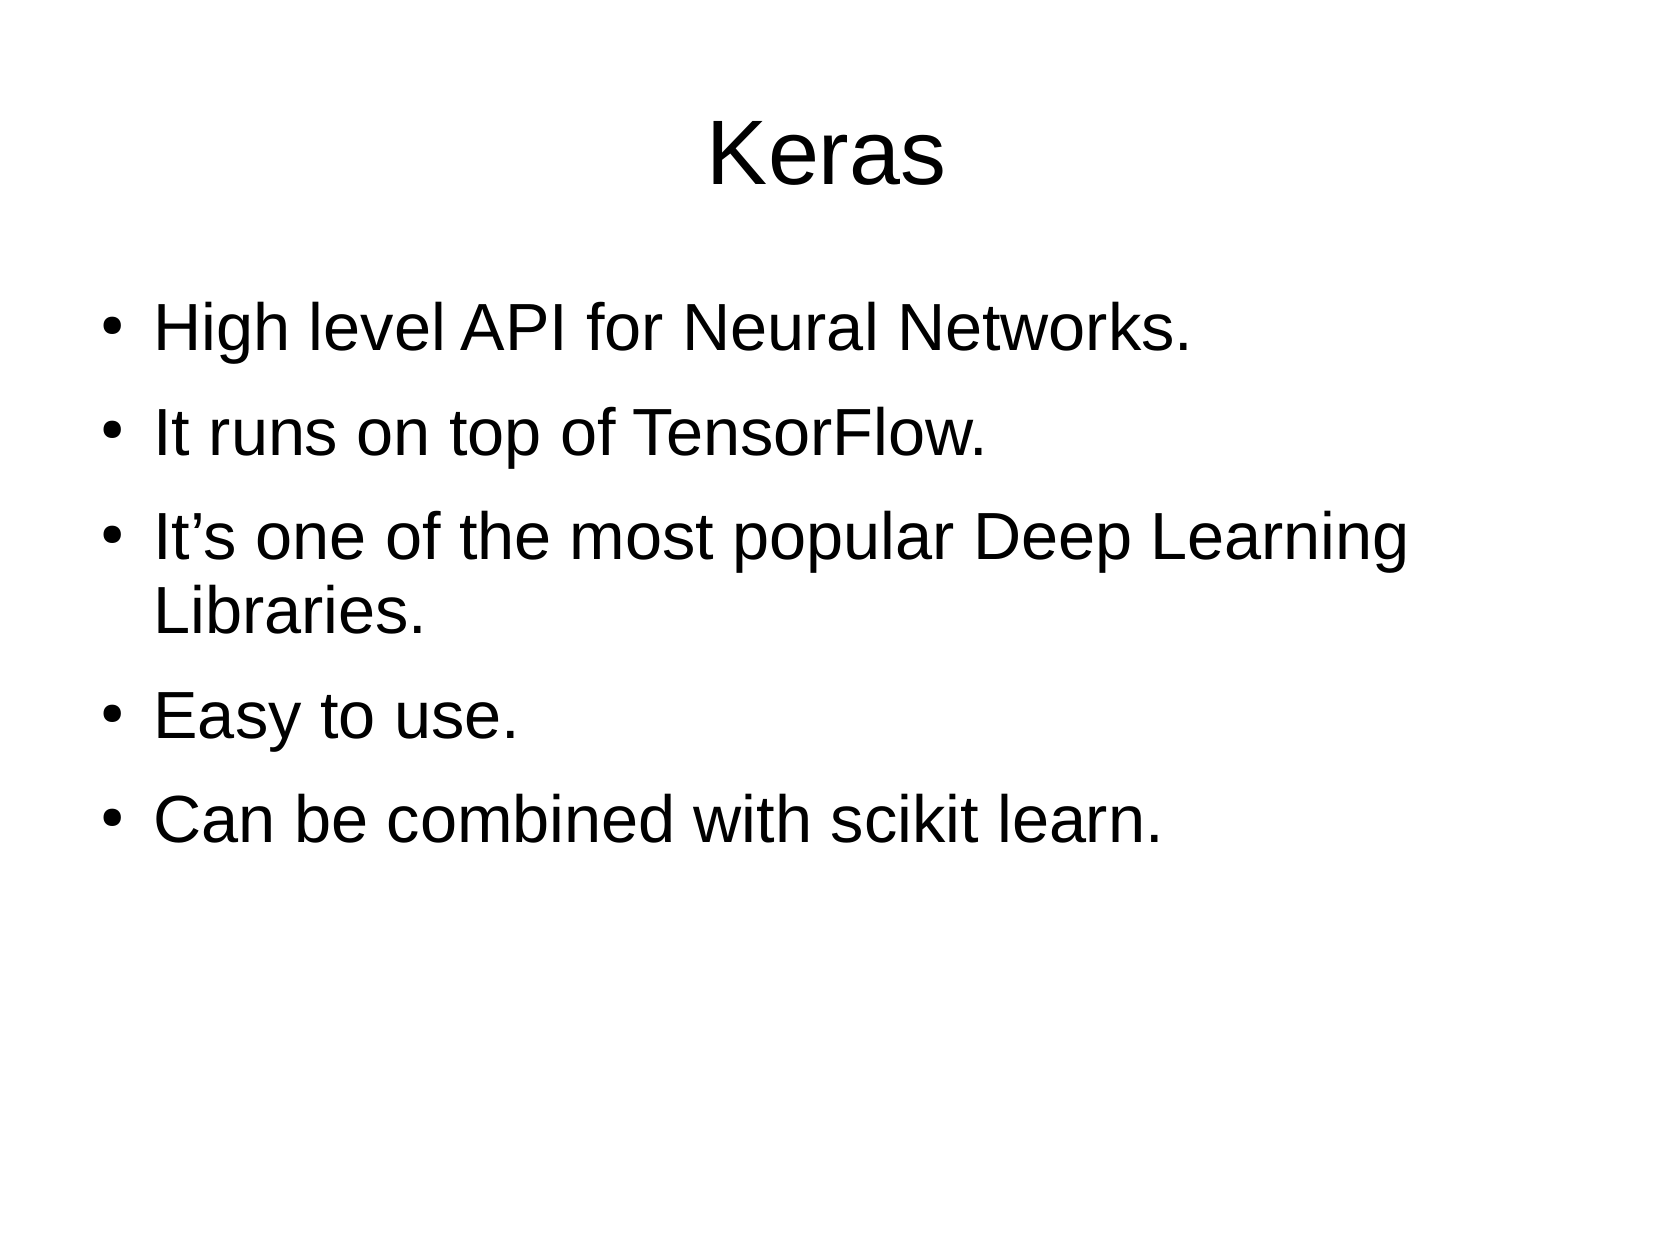

# Keras
High level API for Neural Networks.
It runs on top of TensorFlow.
It’s one of the most popular Deep Learning Libraries.
Easy to use.
Can be combined with scikit learn.